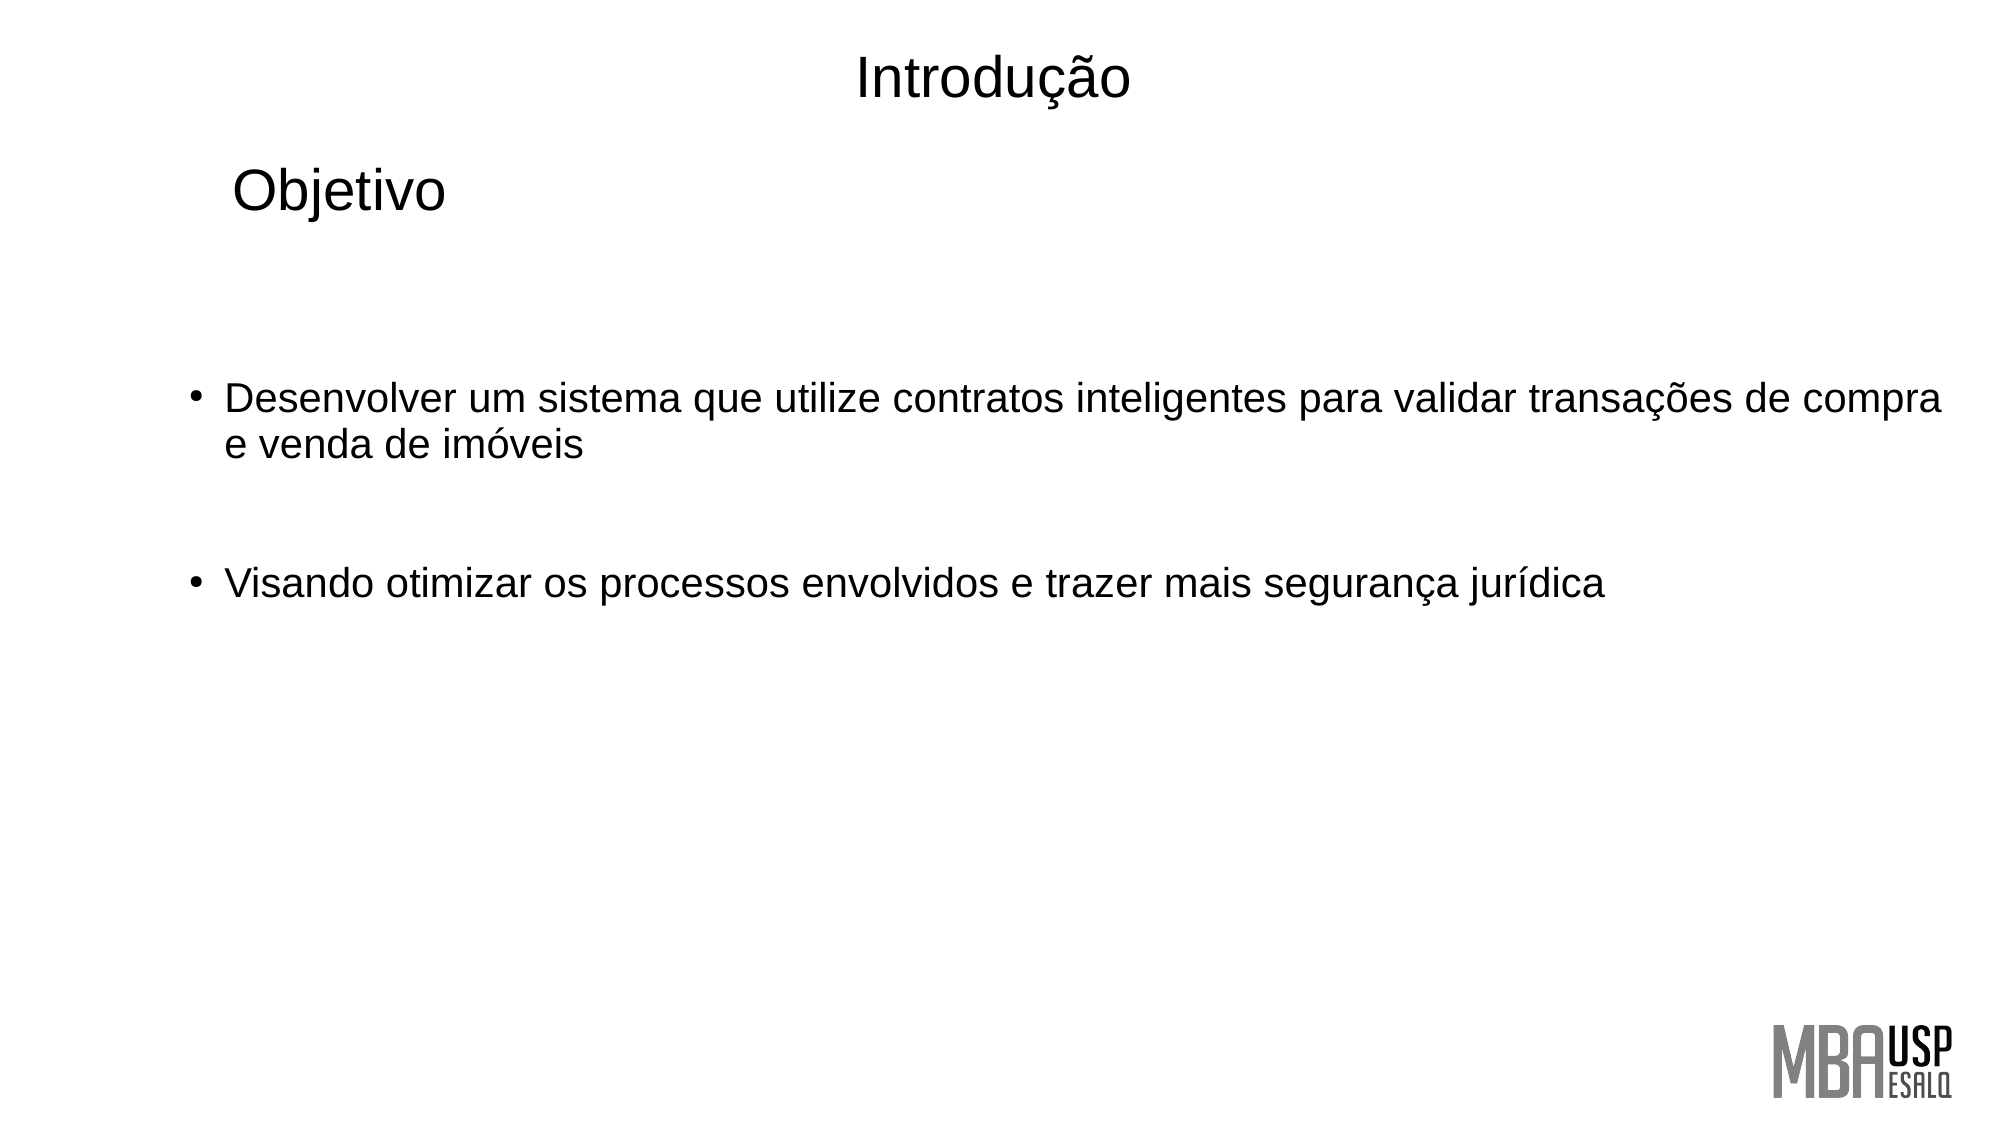

Introdução
	Objetivo
Desenvolver um sistema que utilize contratos inteligentes para validar transações de compra e venda de imóveis
Visando otimizar os processos envolvidos e trazer mais segurança jurídica